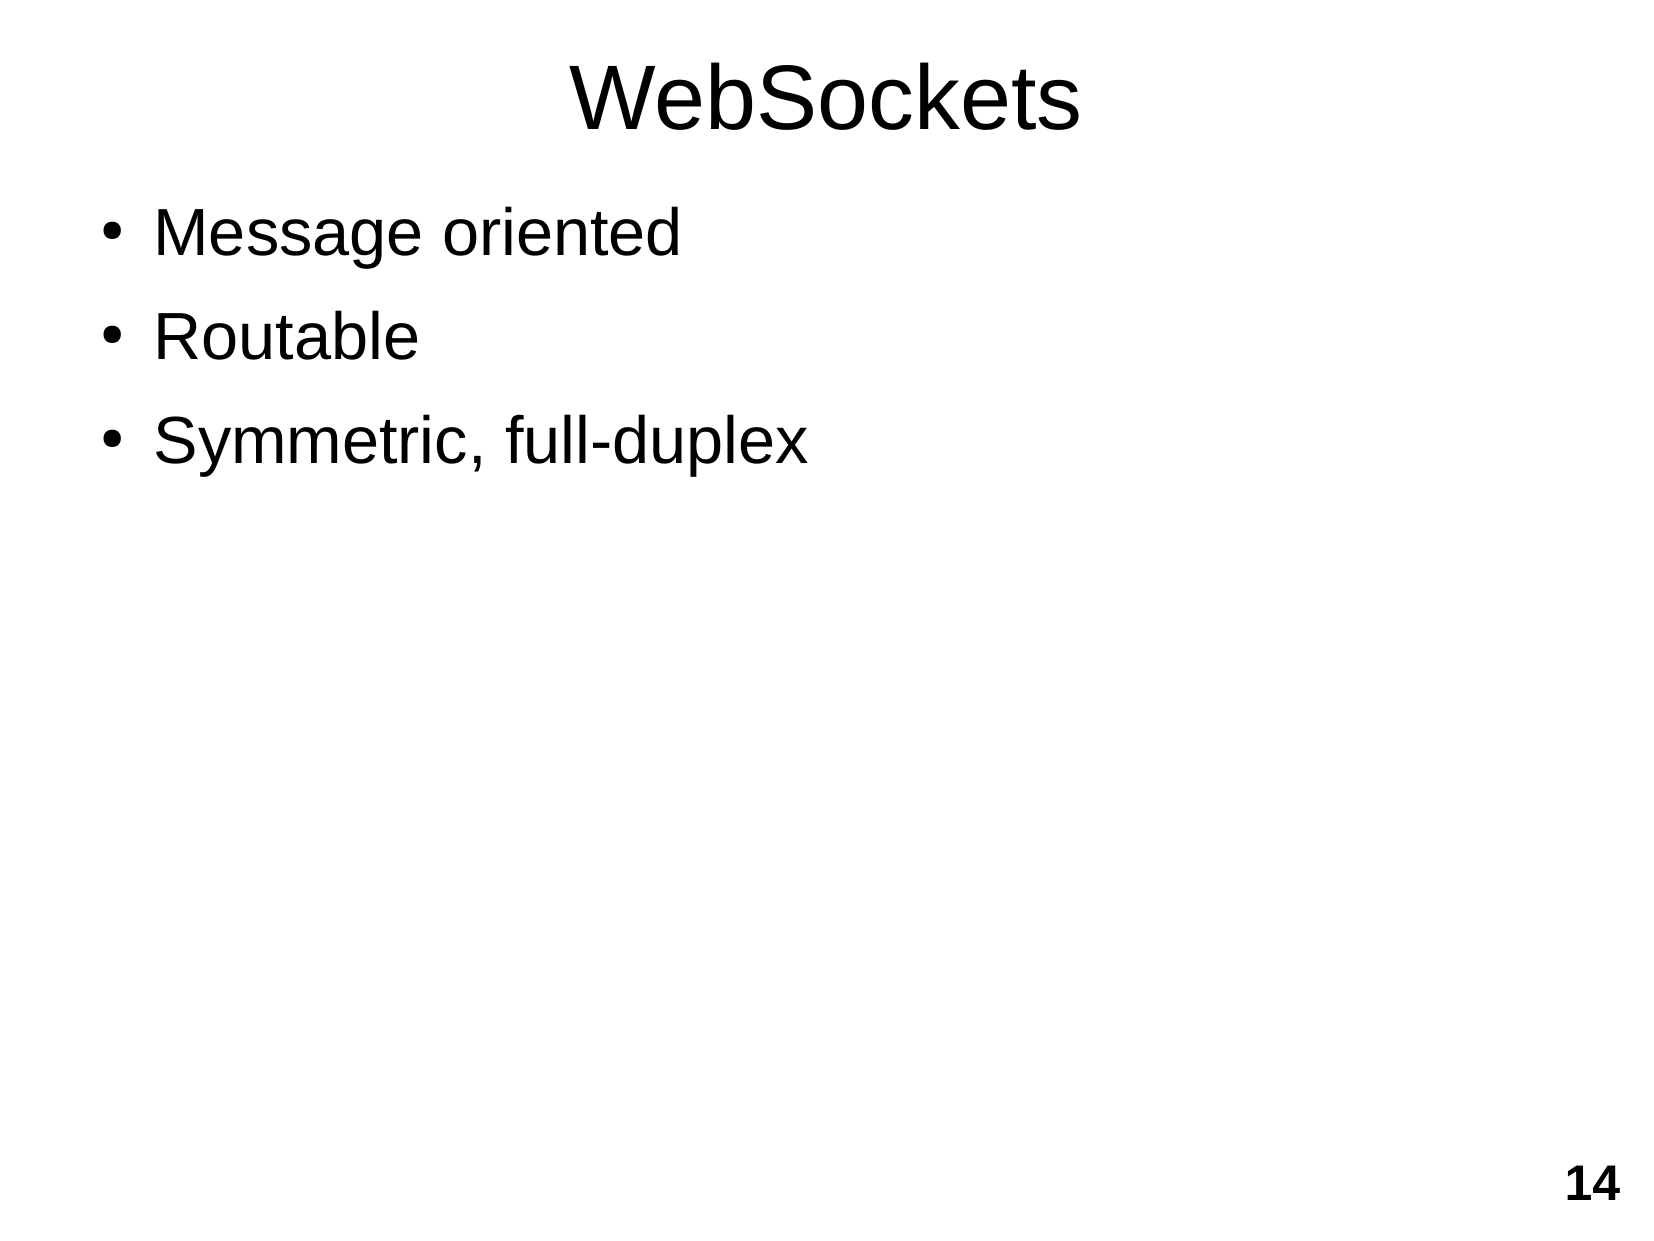

# WebSockets
Message oriented
Routable
Symmetric, full-duplex
14